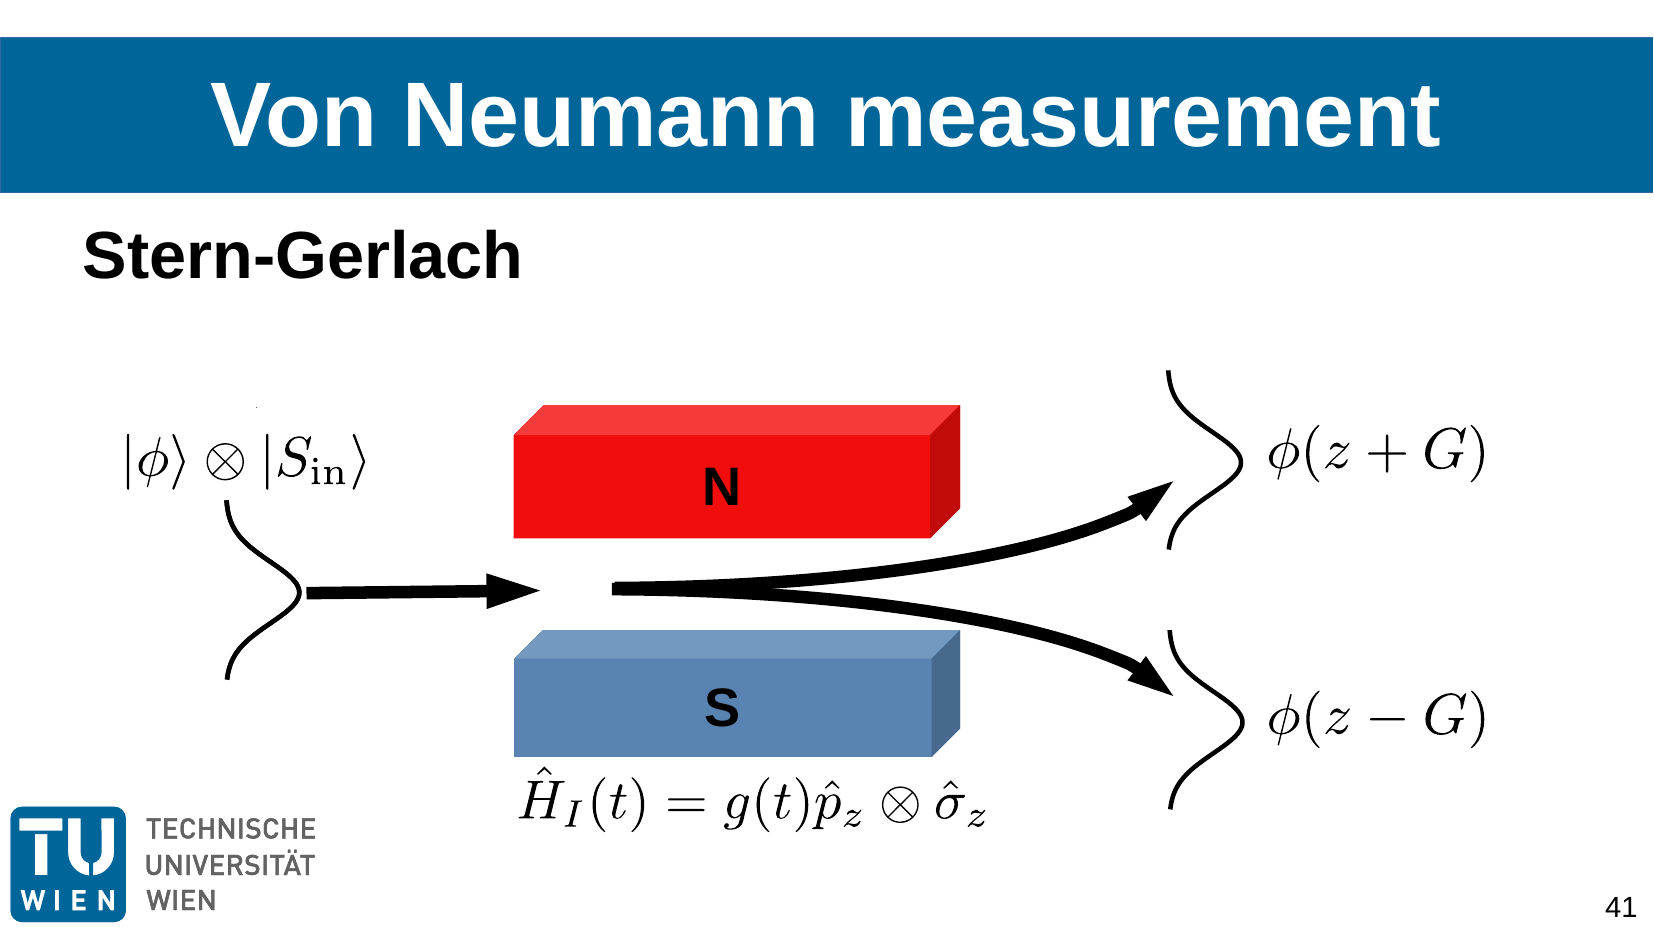

# Von Neumann measurement
Stern-Gerlach
N
S